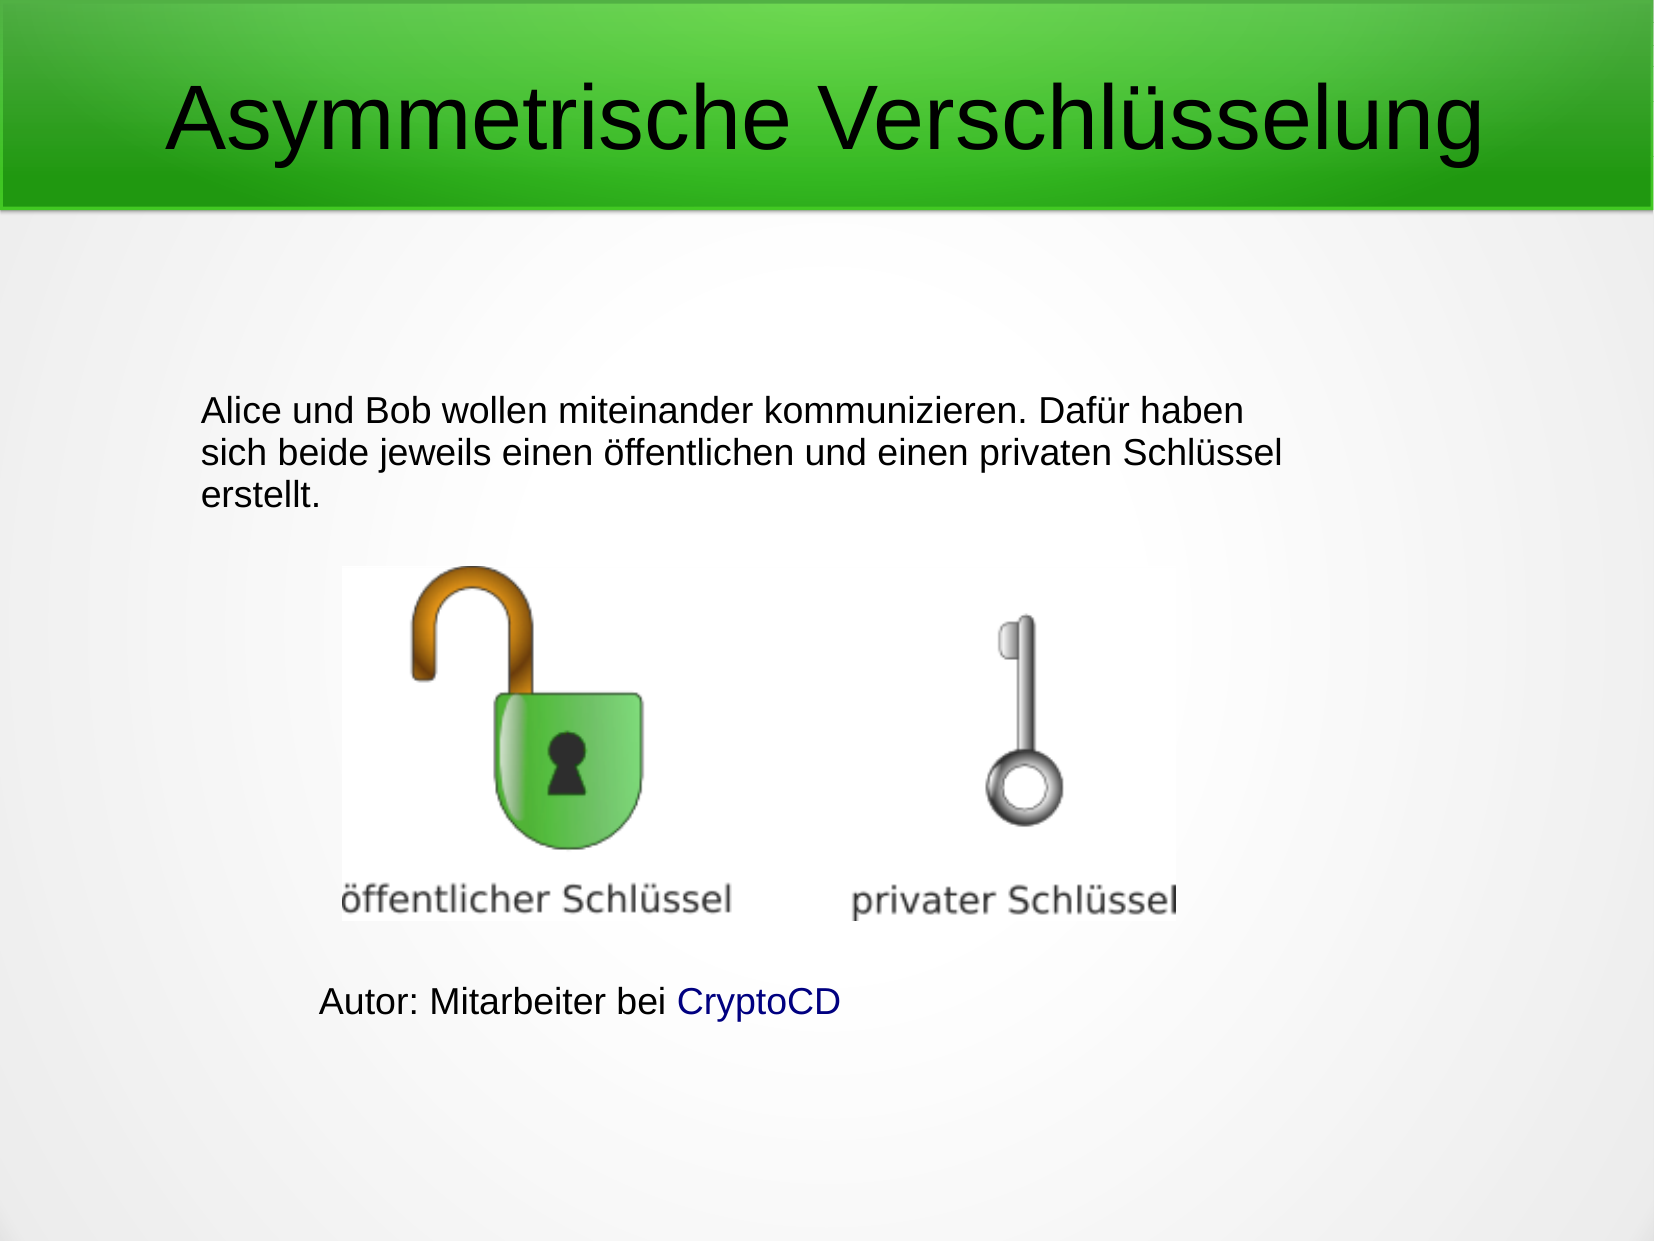

# Asymmetrische Verschlüsselung
Alice und Bob wollen miteinander kommunizieren. Dafür haben sich beide jeweils einen öffentlichen und einen privaten Schlüssel erstellt.
Autor: Mitarbeiter bei CryptoCD